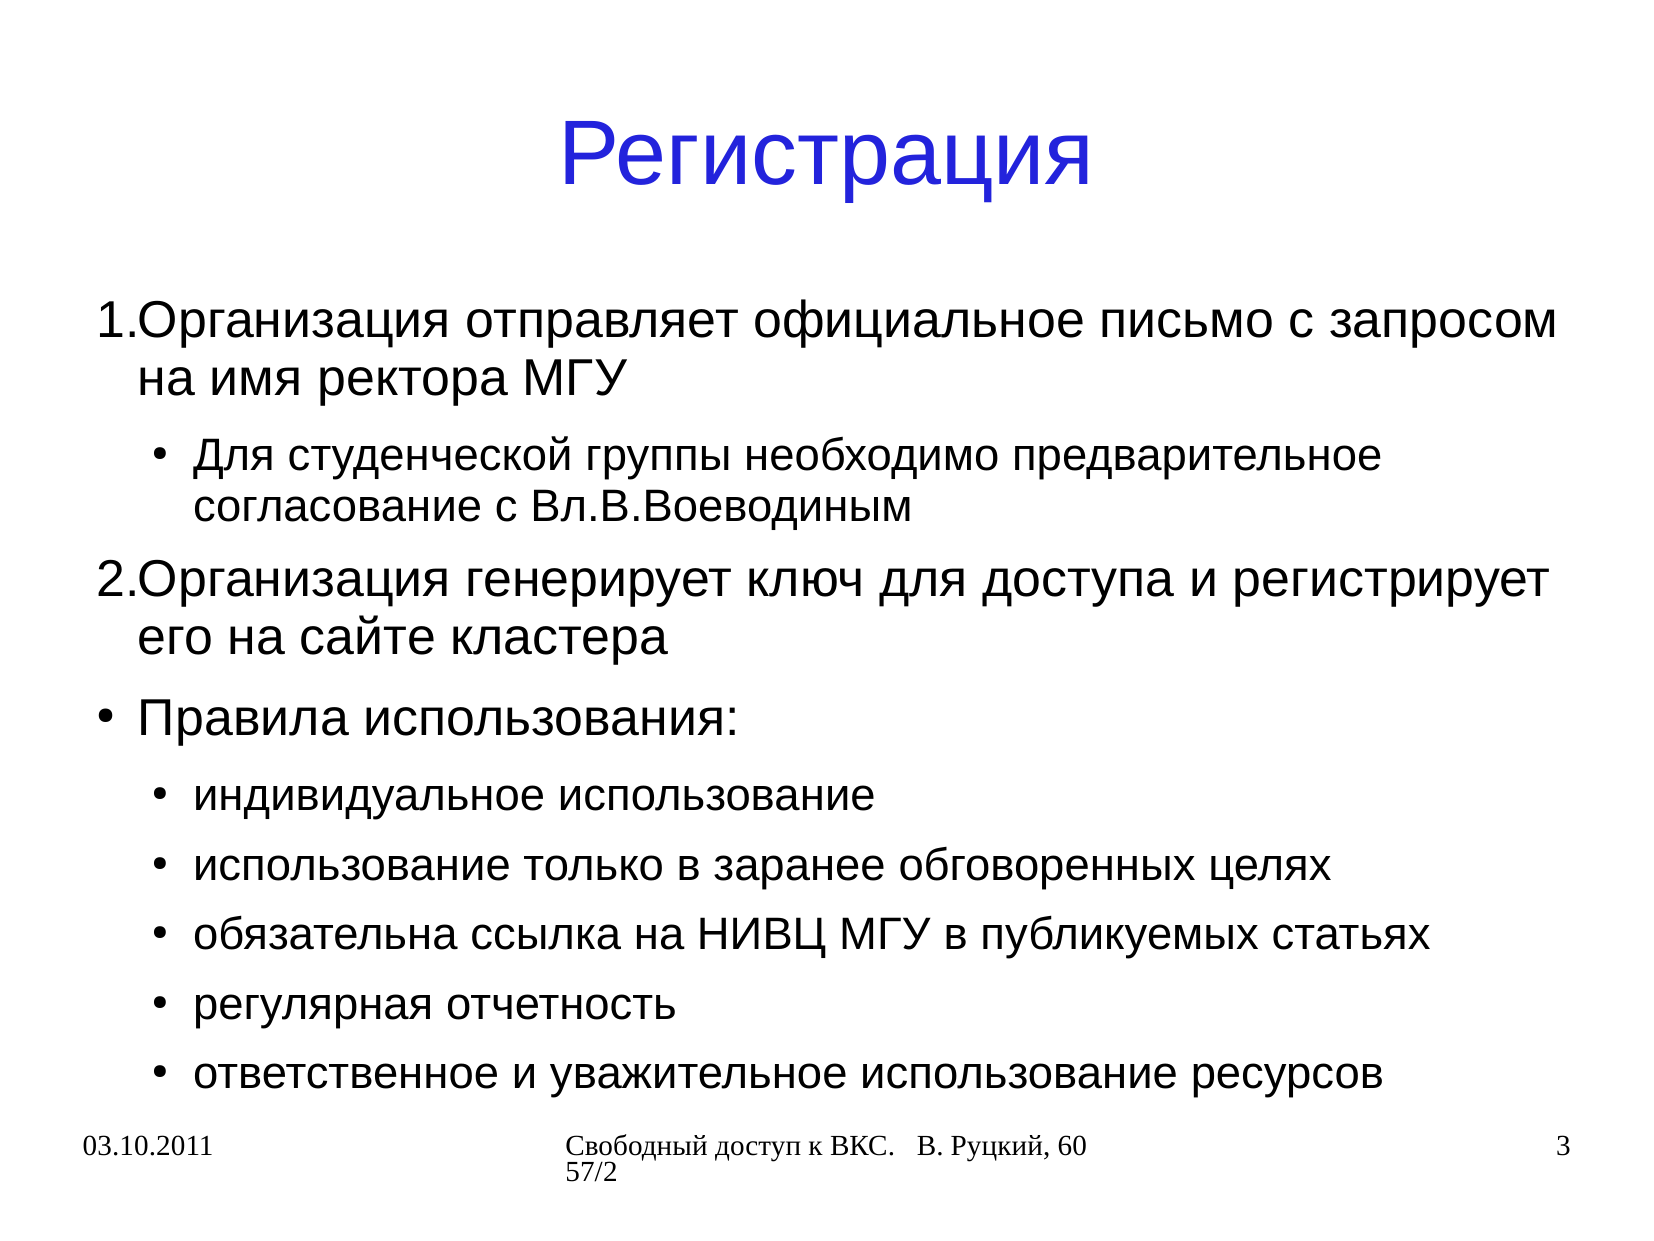

# Регистрация
Организация отправляет официальное письмо с запросом на имя ректора МГУ
Для студенческой группы необходимо предварительное согласование с Вл.В.Воеводиным
Организация генерирует ключ для доступа и регистрирует его на сайте кластера
Правила использования:
индивидуальное использование
использование только в заранее обговоренных целях
обязательна ссылка на НИВЦ МГУ в публикуемых статьях
регулярная отчетность
ответственное и уважительное использование ресурсов
03.10.2011
Свободный доступ к ВКС. В. Руцкий, 6057/2
3